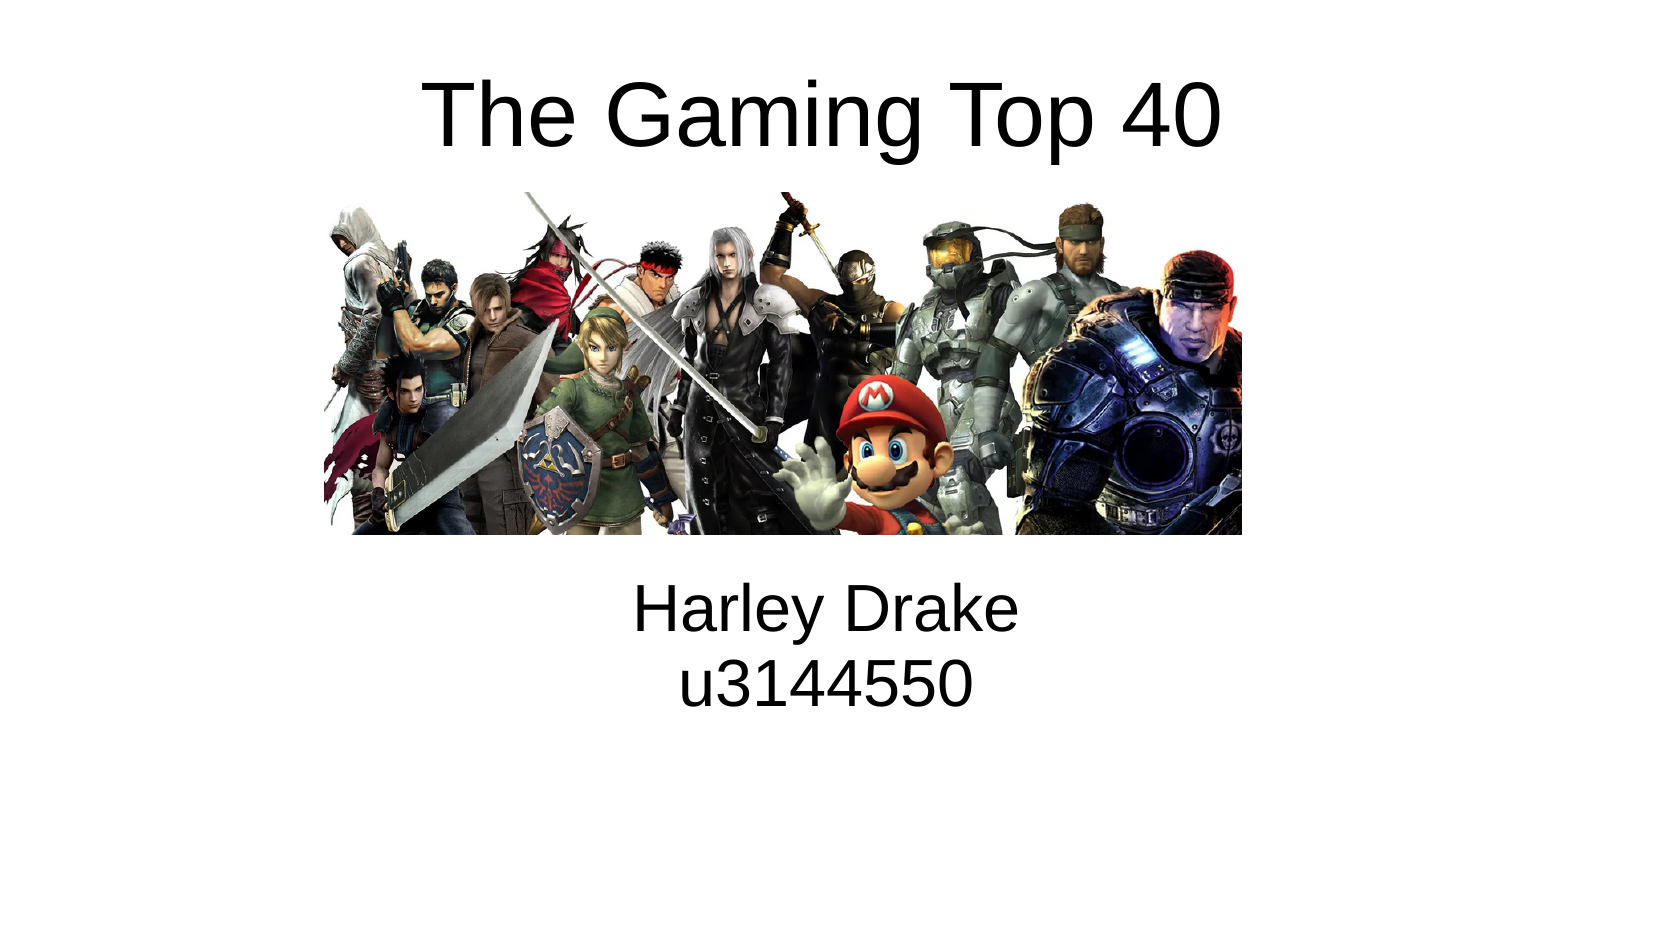

# The Gaming Top 40
Harley Drake
u3144550